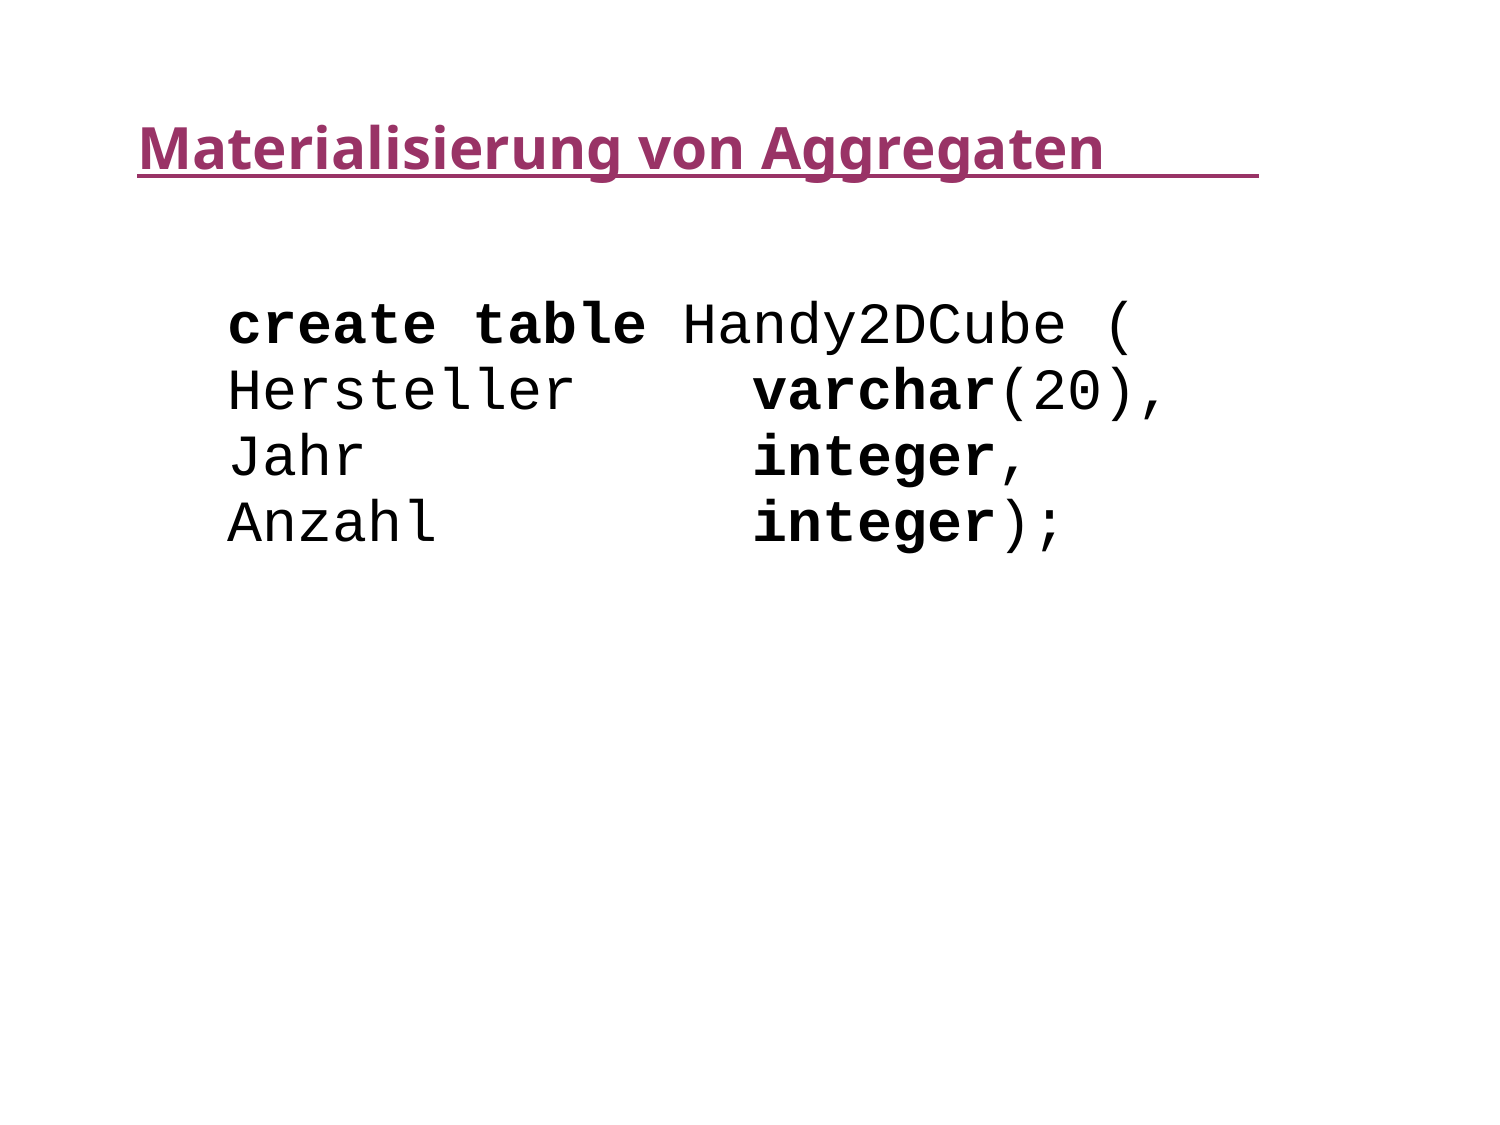

# Materialisierung von Aggregaten
create table Handy2DCube (
Hersteller 	varchar(20),
Jahr 			integer,
Anzahl 		integer);